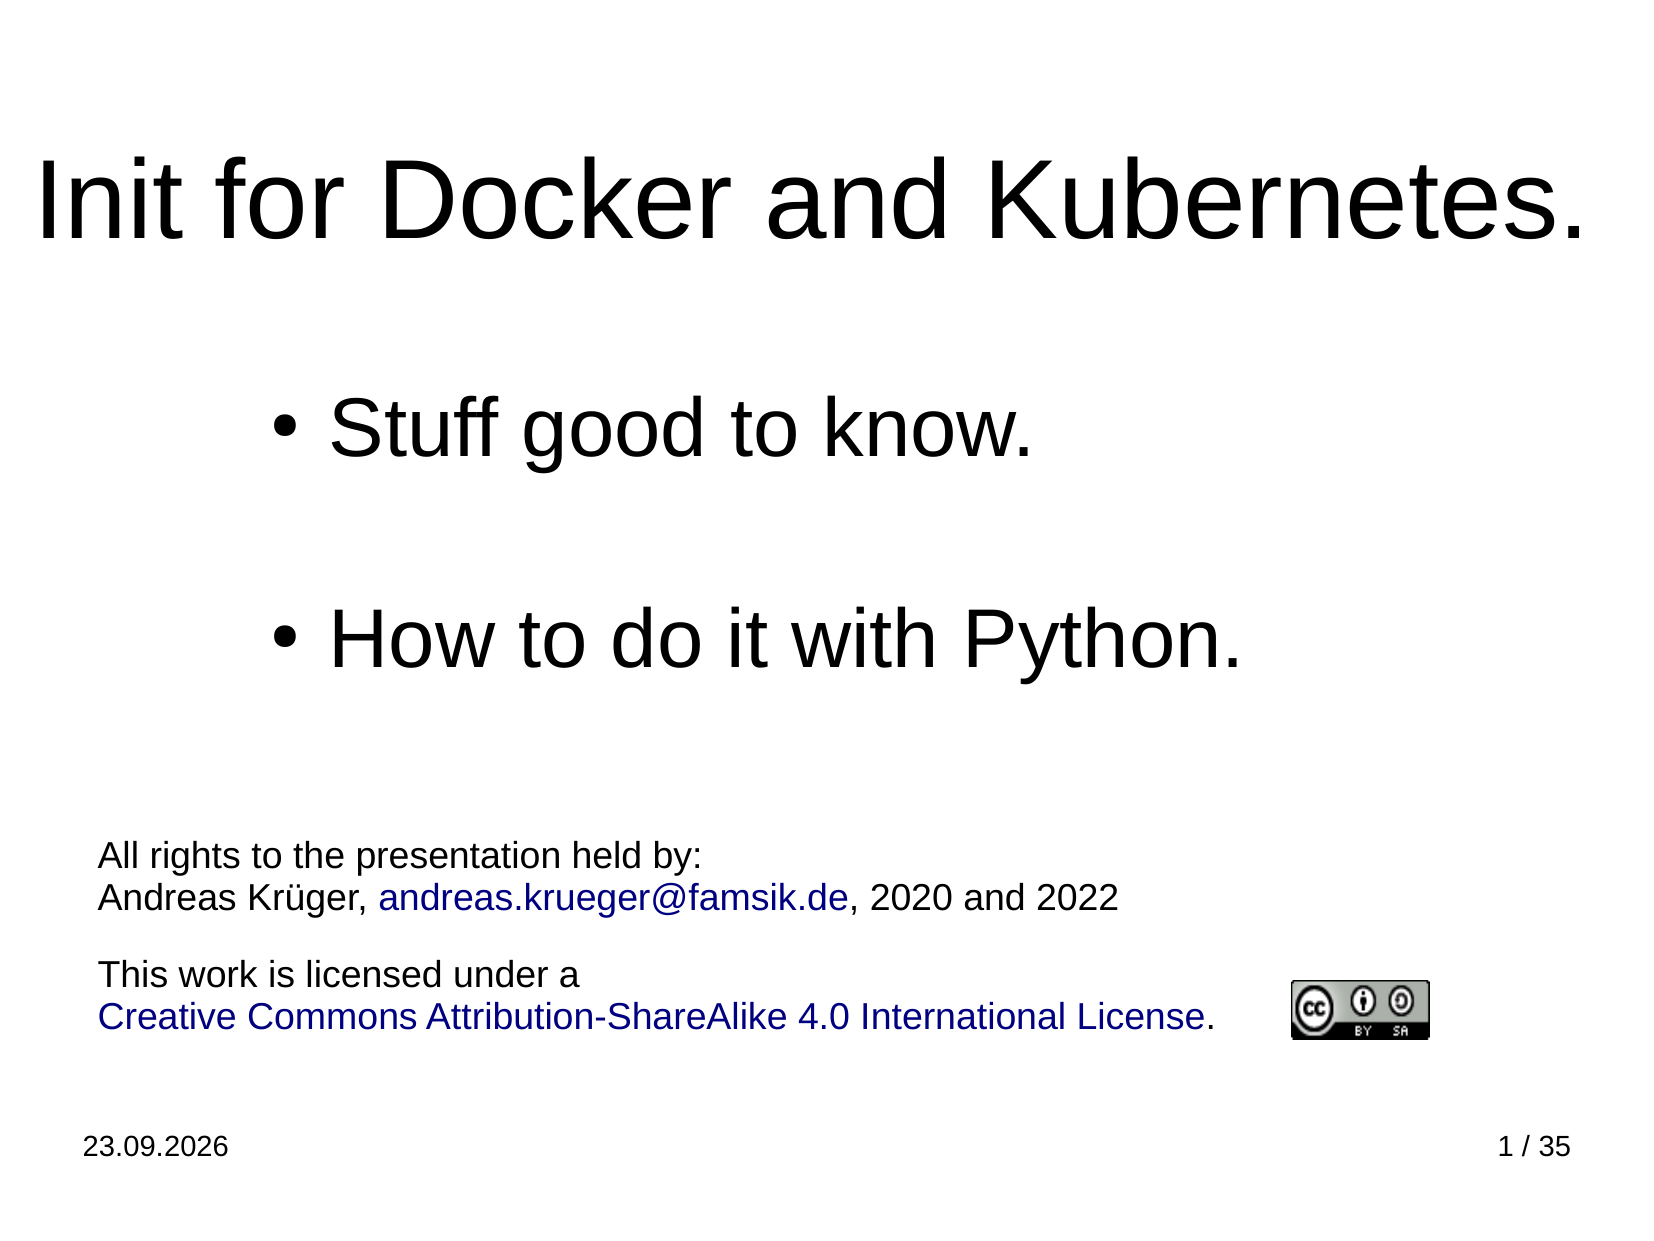

Init for Docker and Kubernetes.
Stuff good to know.
How to do it with Python.
All rights to the presentation held by:
Andreas Krüger, andreas.krueger@famsik.de, 2020 and 2022
This work is licensed under a
Creative Commons Attribution-ShareAlike 4.0 International License.